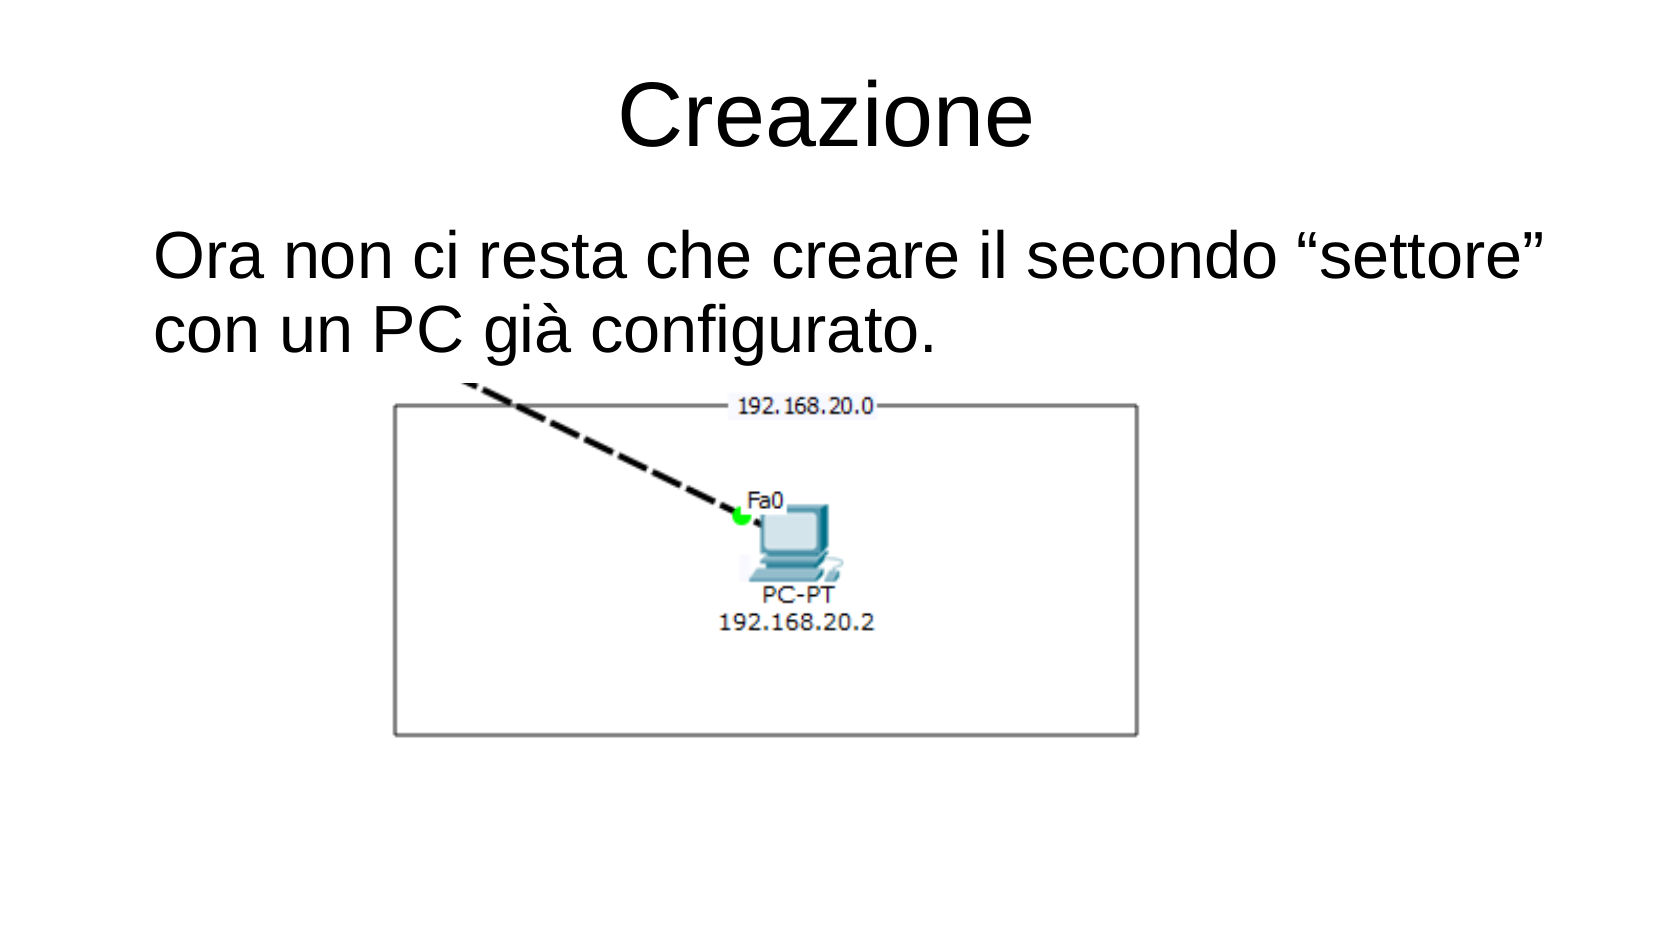

# Creazione
Ora non ci resta che creare il secondo “settore” con un PC già configurato.